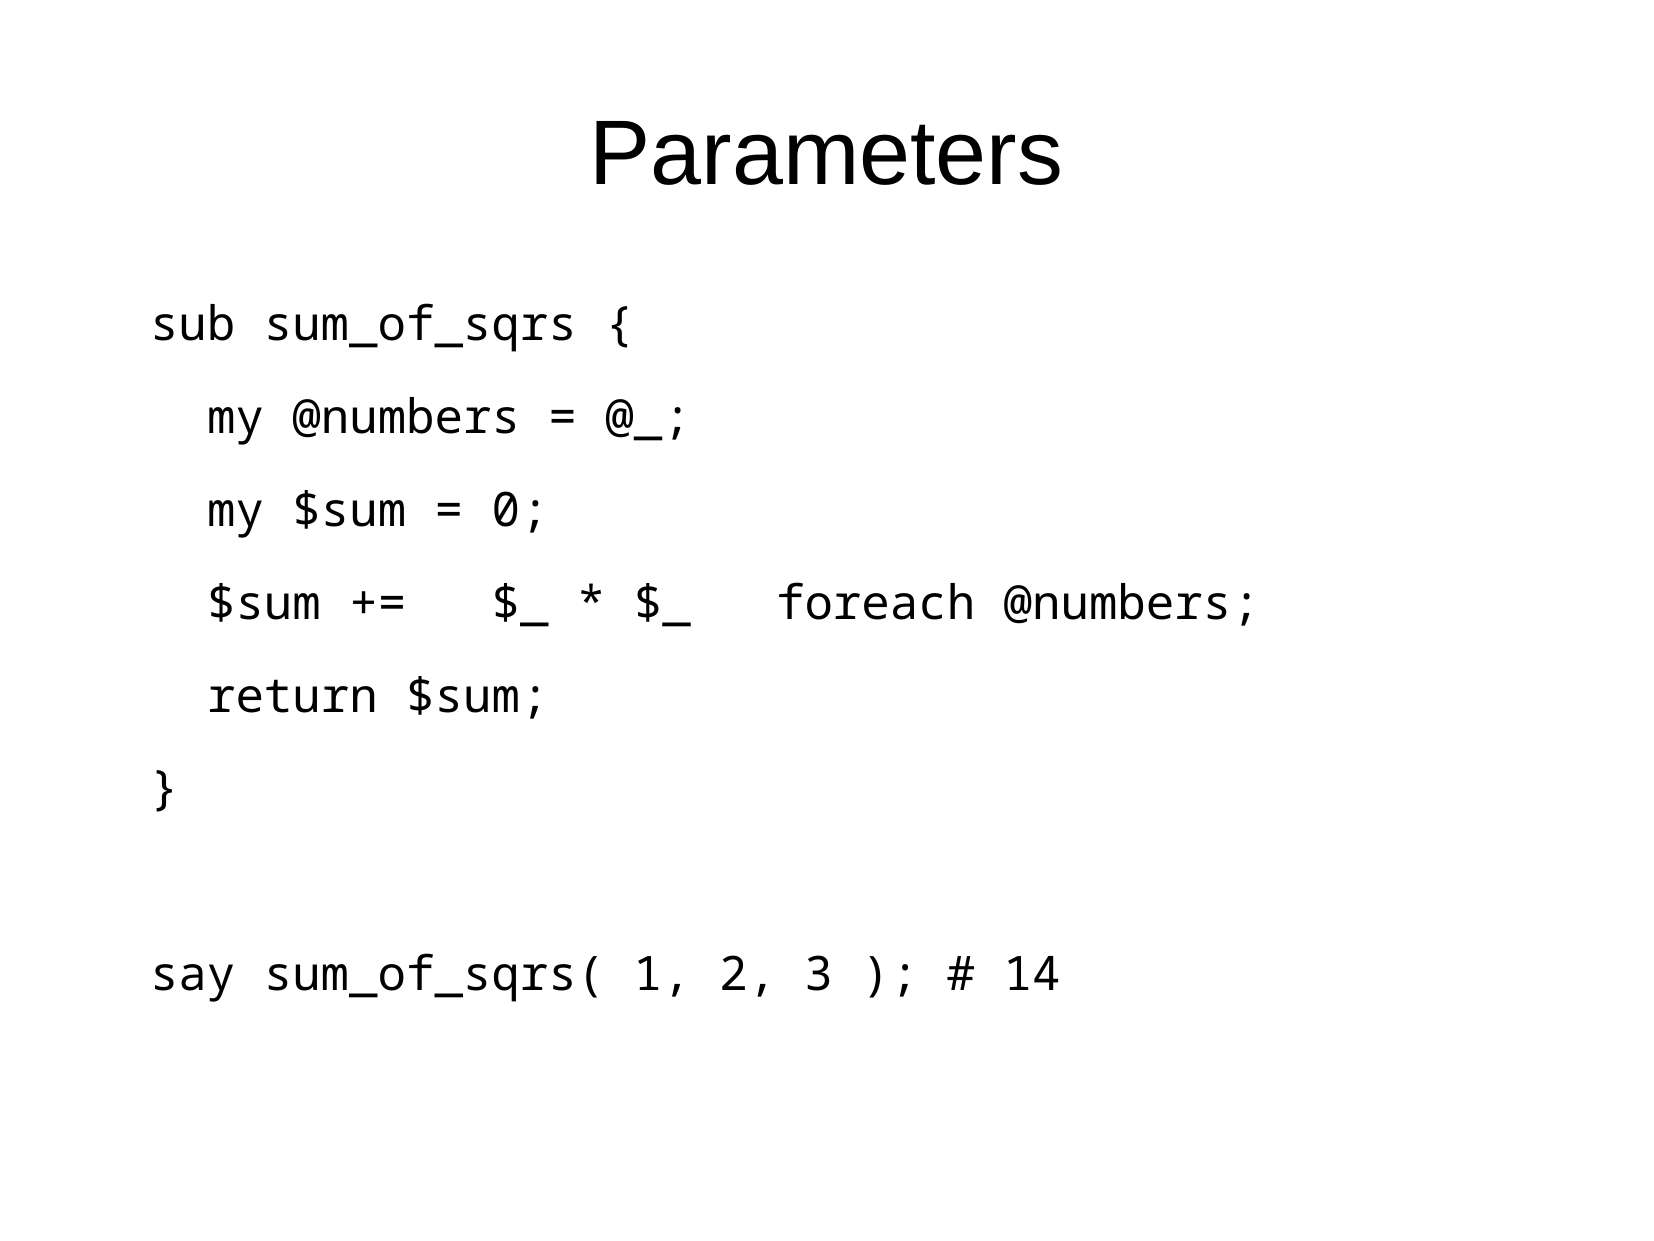

# Parameters
sub sum_of_sqrs {
 my @numbers = @_;
 my $sum = 0;
 $sum += $_ * $_ foreach @numbers;
 return $sum;
}
say sum_of_sqrs( 1, 2, 3 ); # 14